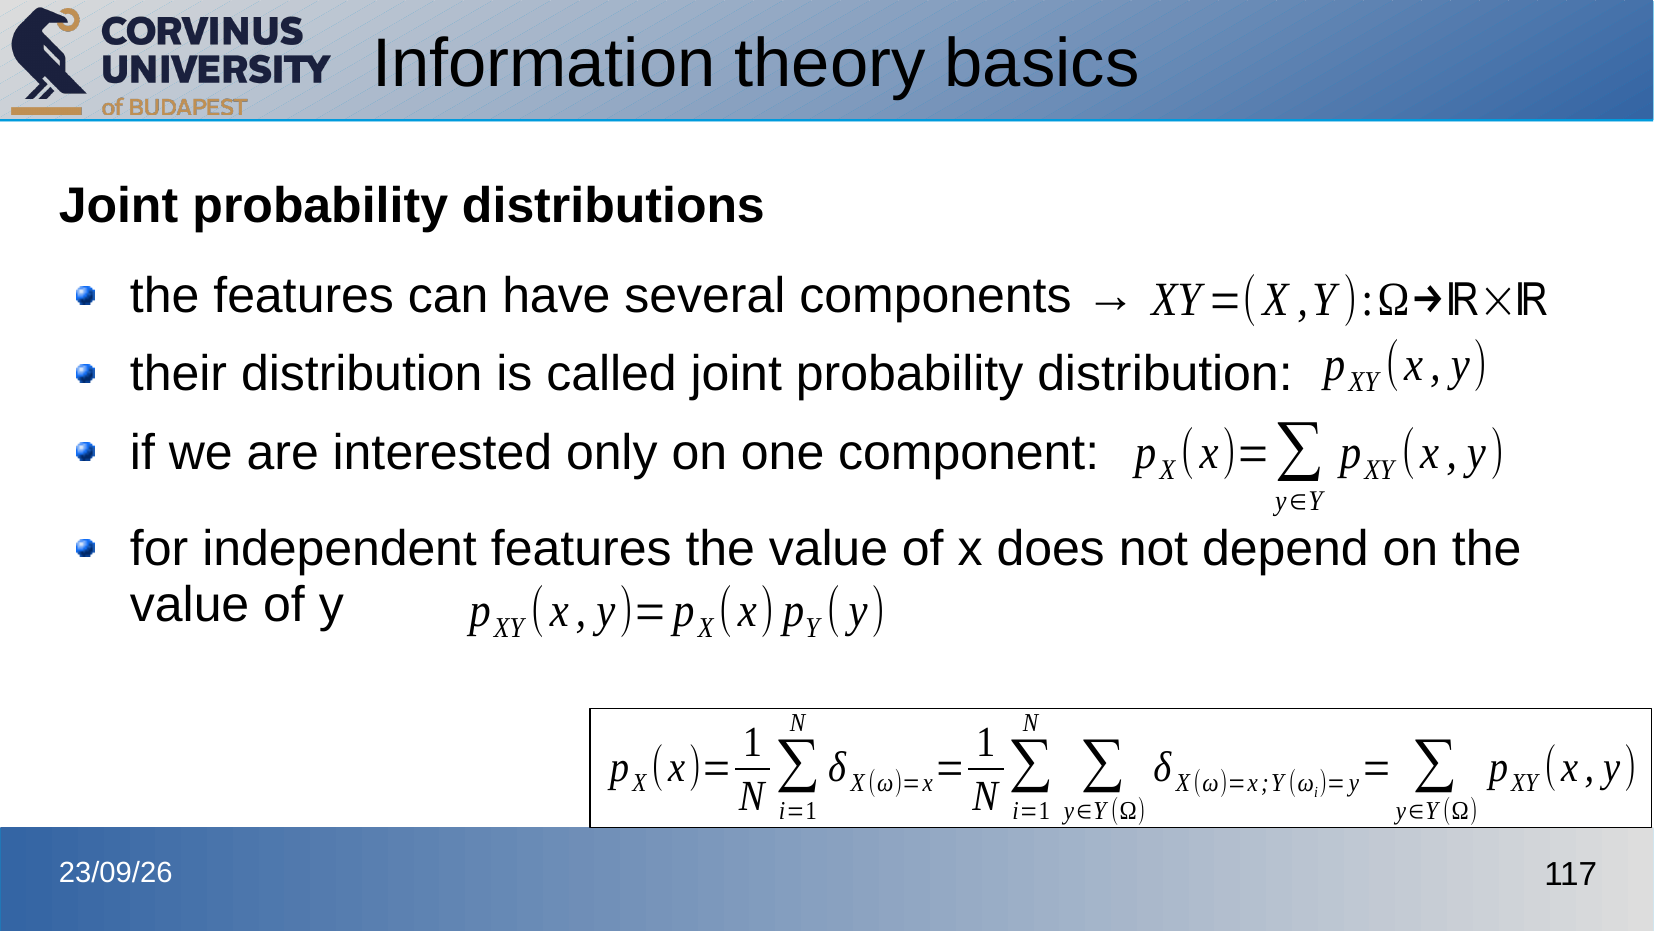

# Information theory basics
Joint probability distributions
the features can have several components →
their distribution is called joint probability distribution:
if we are interested only on one component:
for independent features the value of x does not depend on the value of y